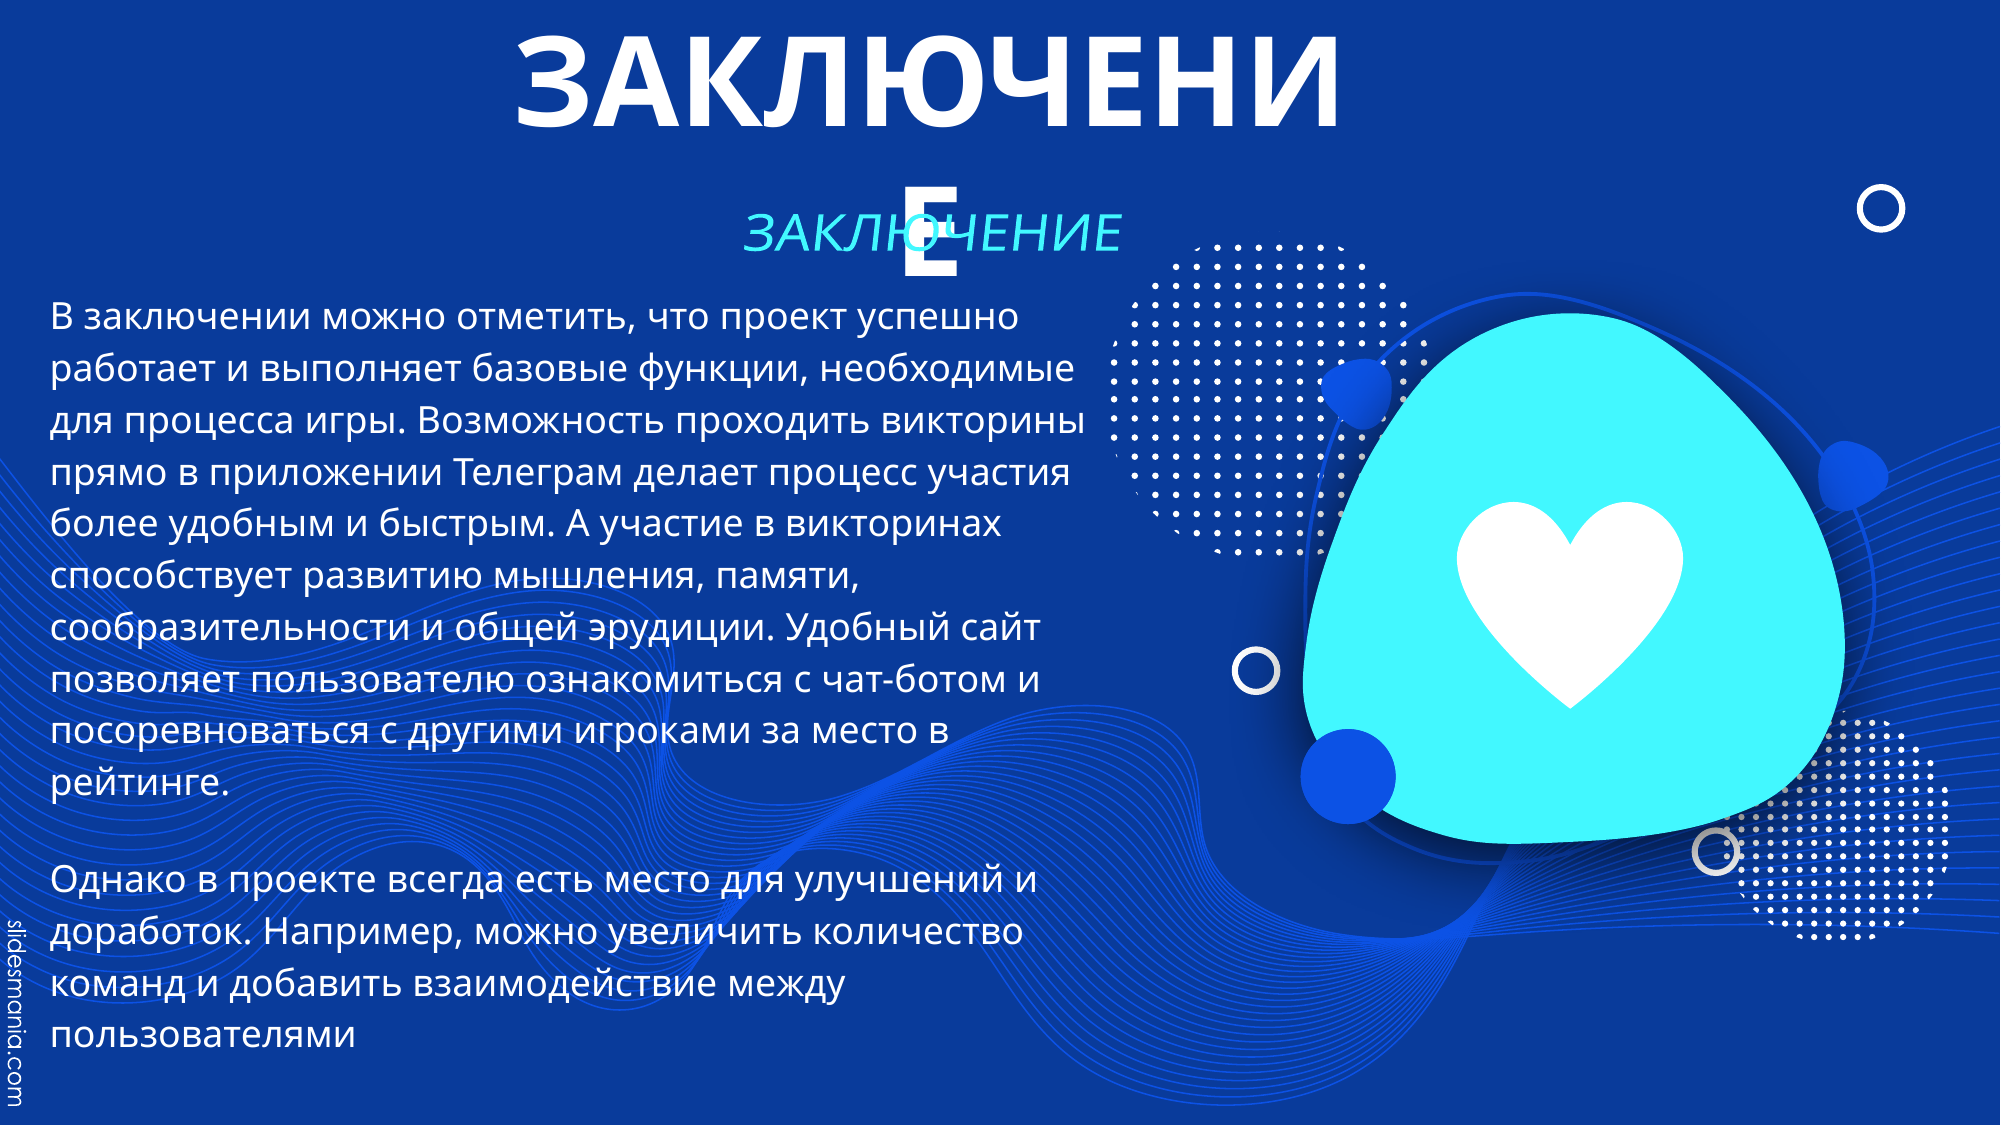

# ЗАКЛЮЧЕНИЕ
ЗАКЛЮЧЕНИЕ
В заключении можно отметить, что проект успешно работает и выполняет базовые функции, необходимые для процесса игры. Возможность проходить викторины прямо в приложении Телеграм делает процесс участия более удобным и быстрым. А участие в викторинах способствует развитию мышления, памяти, сообразительности и общей эрудиции. Удобный сайт позволяет пользователю ознакомиться с чат-ботом и посоревноваться с другими игроками за место в рейтинге.
Однако в проекте всегда есть место для улучшений и доработок. Например, можно увеличить количество команд и добавить взаимодействие между пользователями